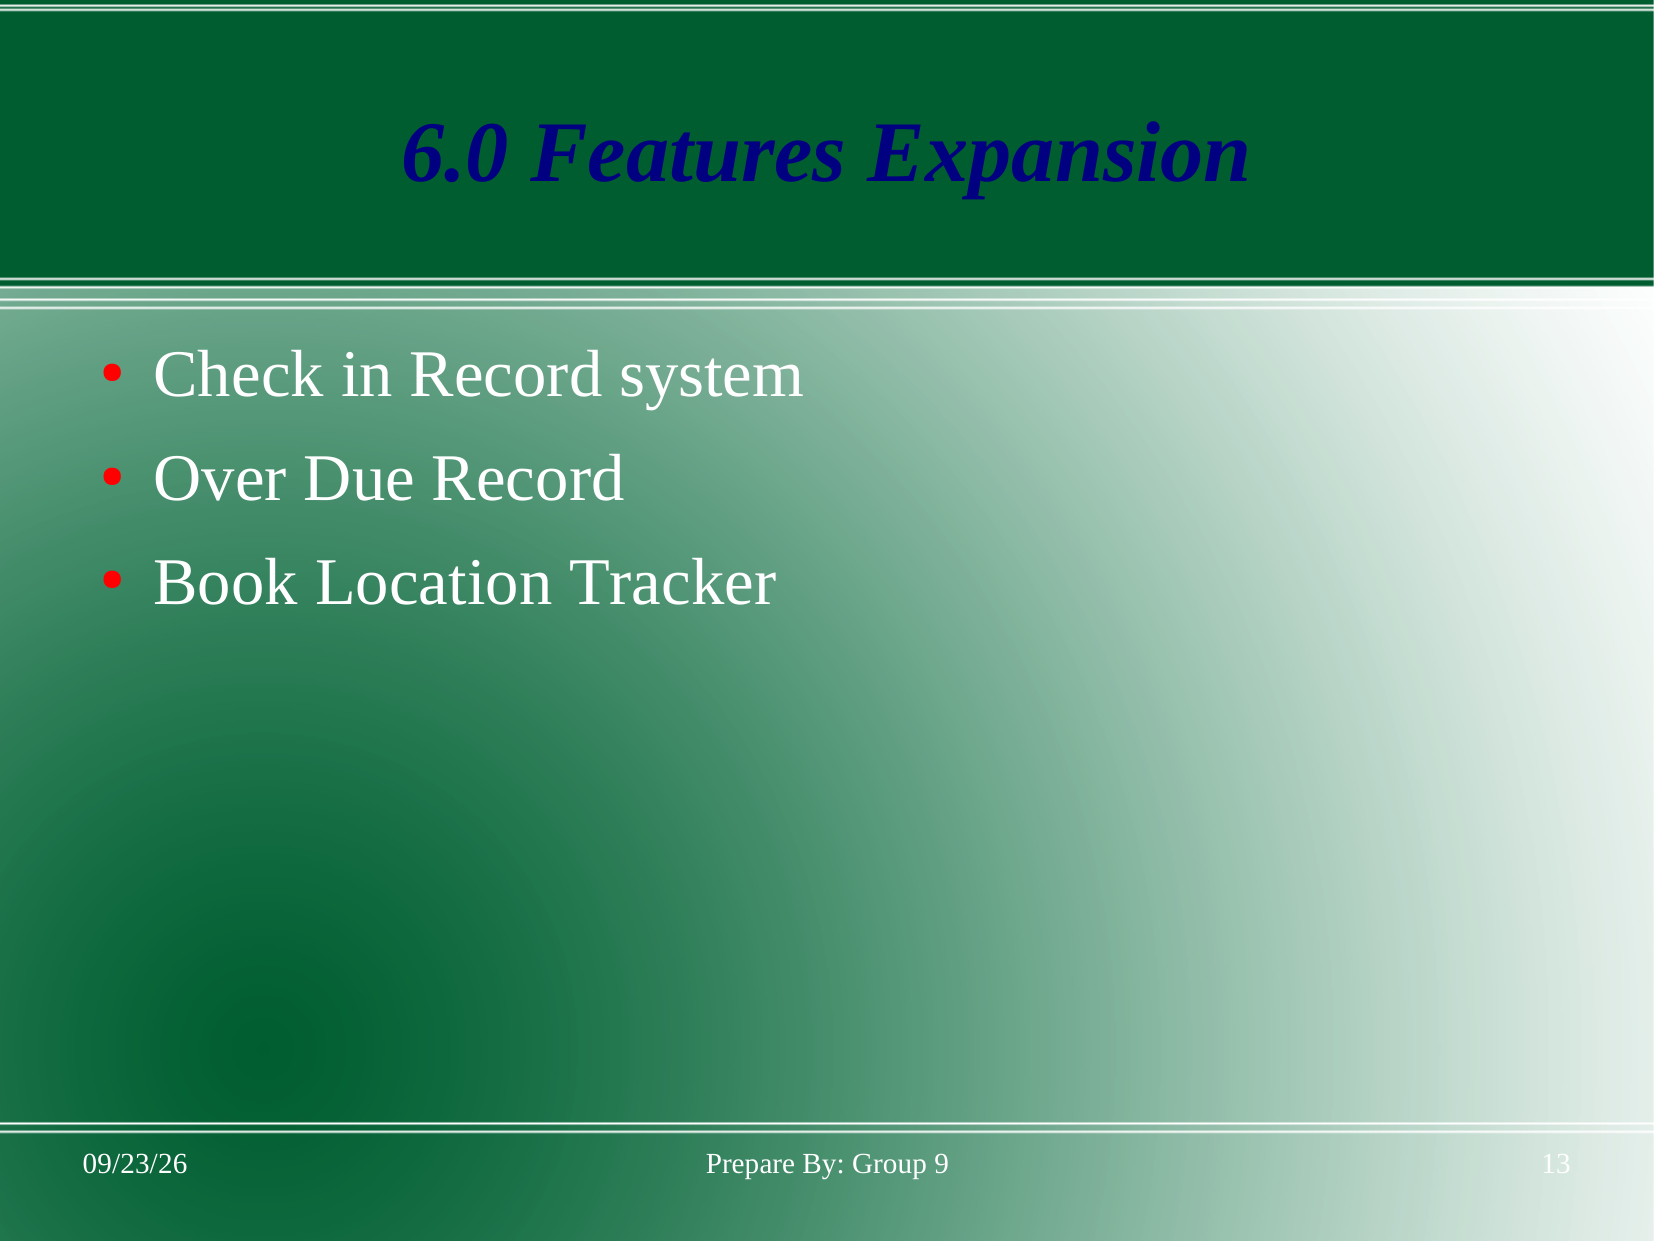

# 6.0 Features Expansion
Check in Record system
Over Due Record
Book Location Tracker
Prepare By: Group 9
13